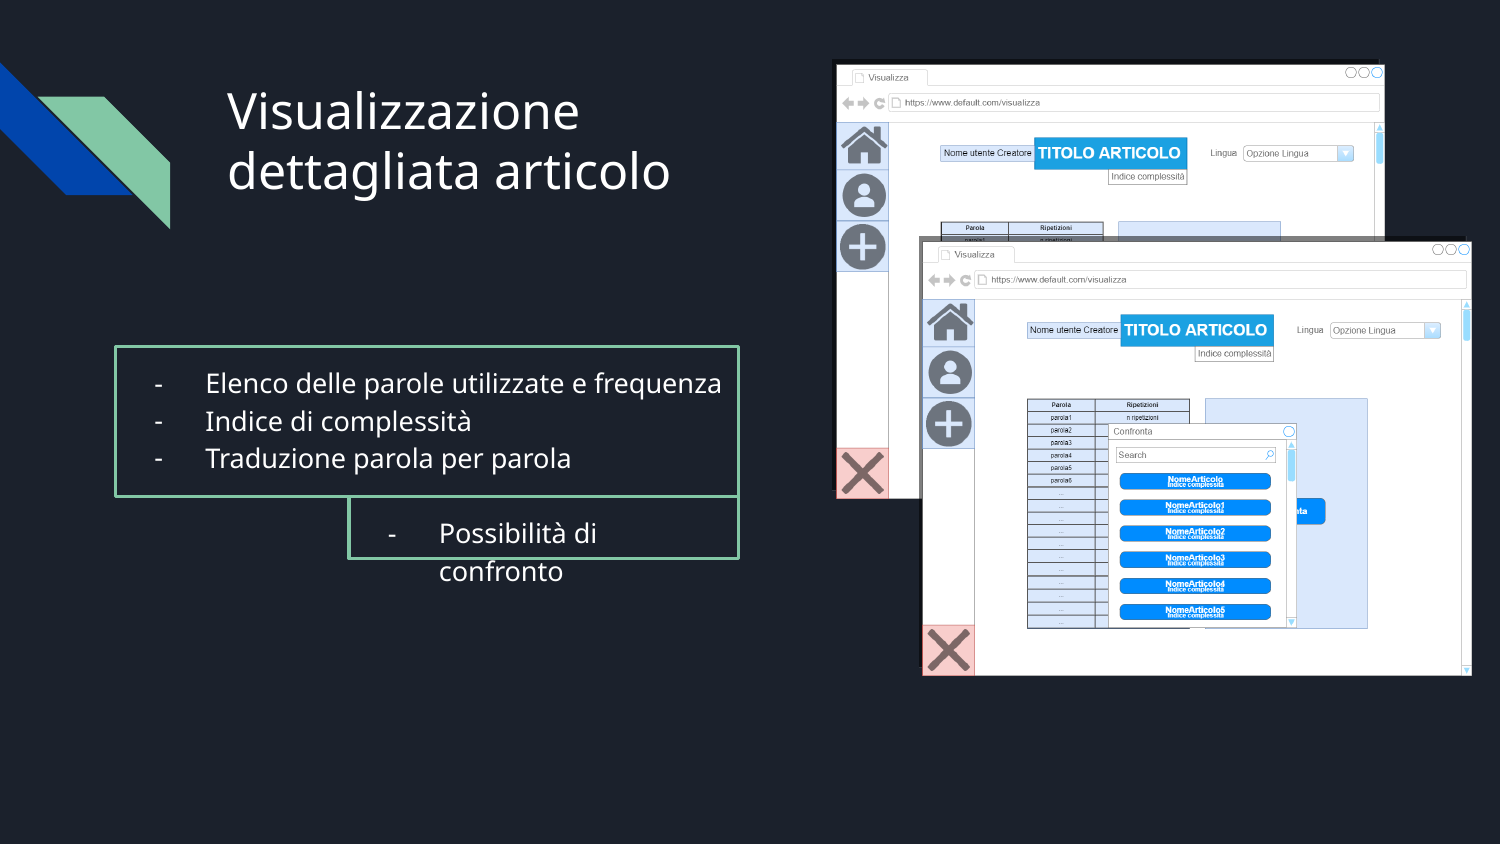

# Visualizzazione dettagliata articolo
Elenco delle parole utilizzate e frequenza
Indice di complessità
Traduzione parola per parola
Possibilità di confronto